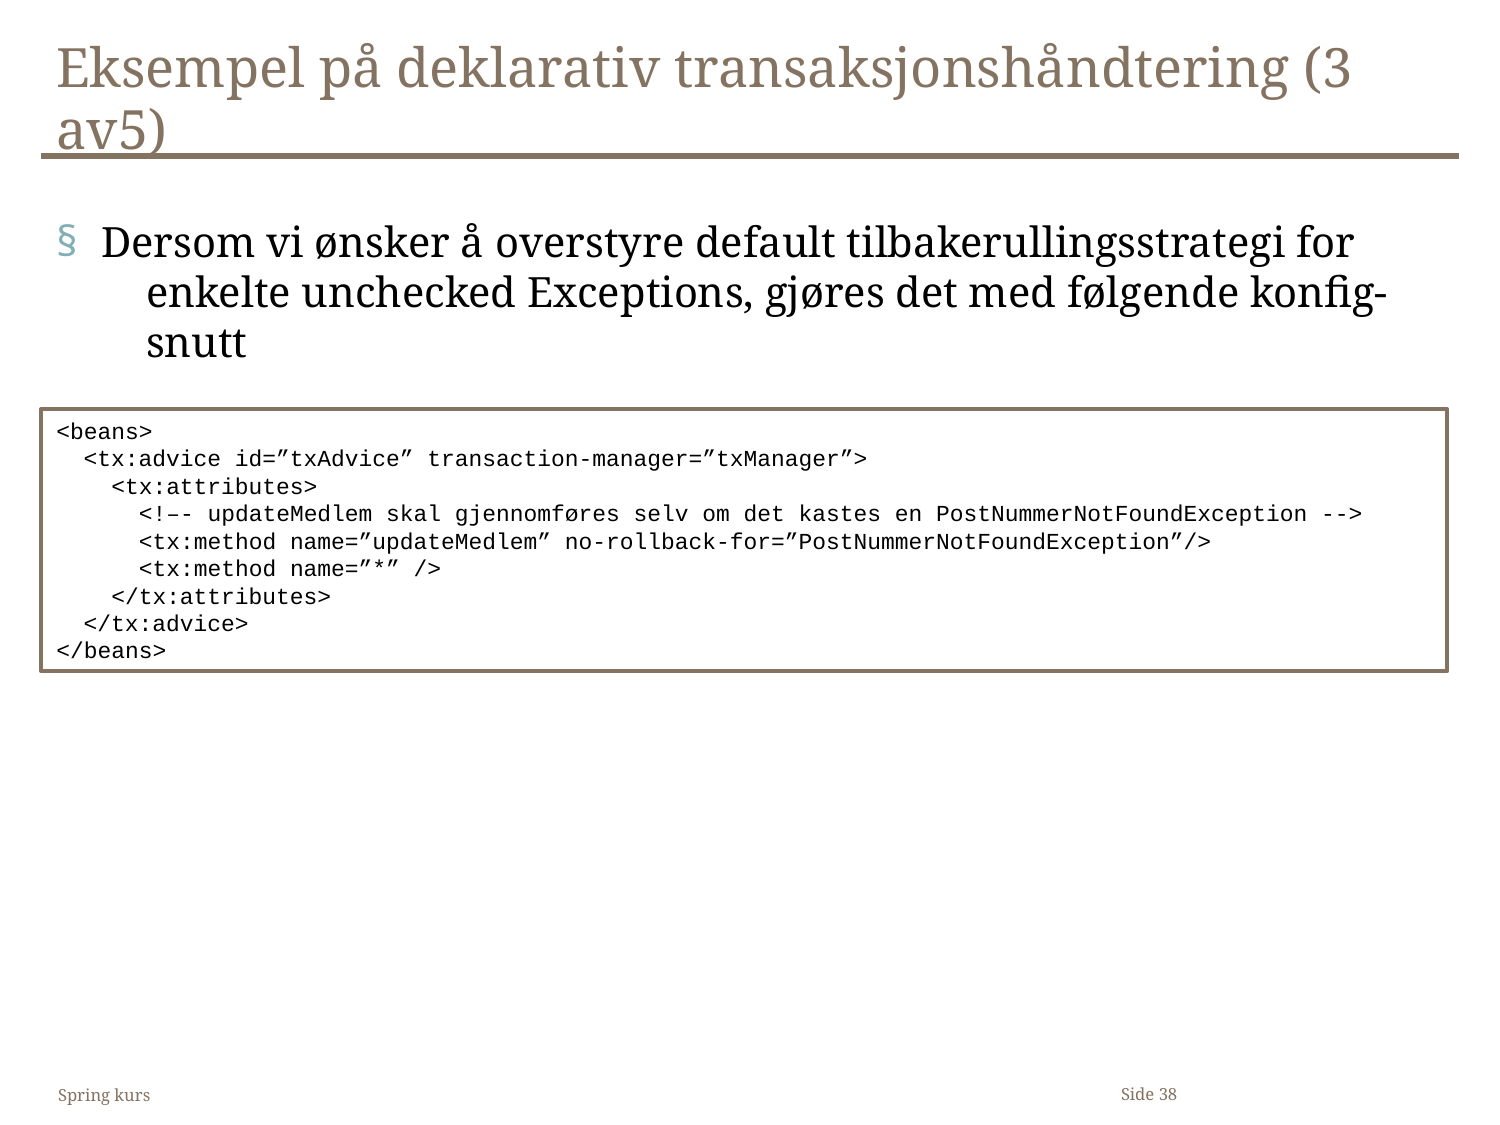

# Eksempel på deklarativ transaksjonshåndtering (3 av5)
Dersom vi ønsker å overstyre default tilbakerullingsstrategi for enkelte unchecked Exceptions, gjøres det med følgende konfig-snutt
<beans>
 <tx:advice id=”txAdvice” transaction-manager=”txManager”>
 <tx:attributes>
 <!–- updateMedlem skal gjennomføres selv om det kastes en PostNummerNotFoundException -->
 <tx:method name=”updateMedlem” no-rollback-for=”PostNummerNotFoundException”/>
 <tx:method name=”*” />
 </tx:attributes>
 </tx:advice>
</beans>
Spring kurs
Side